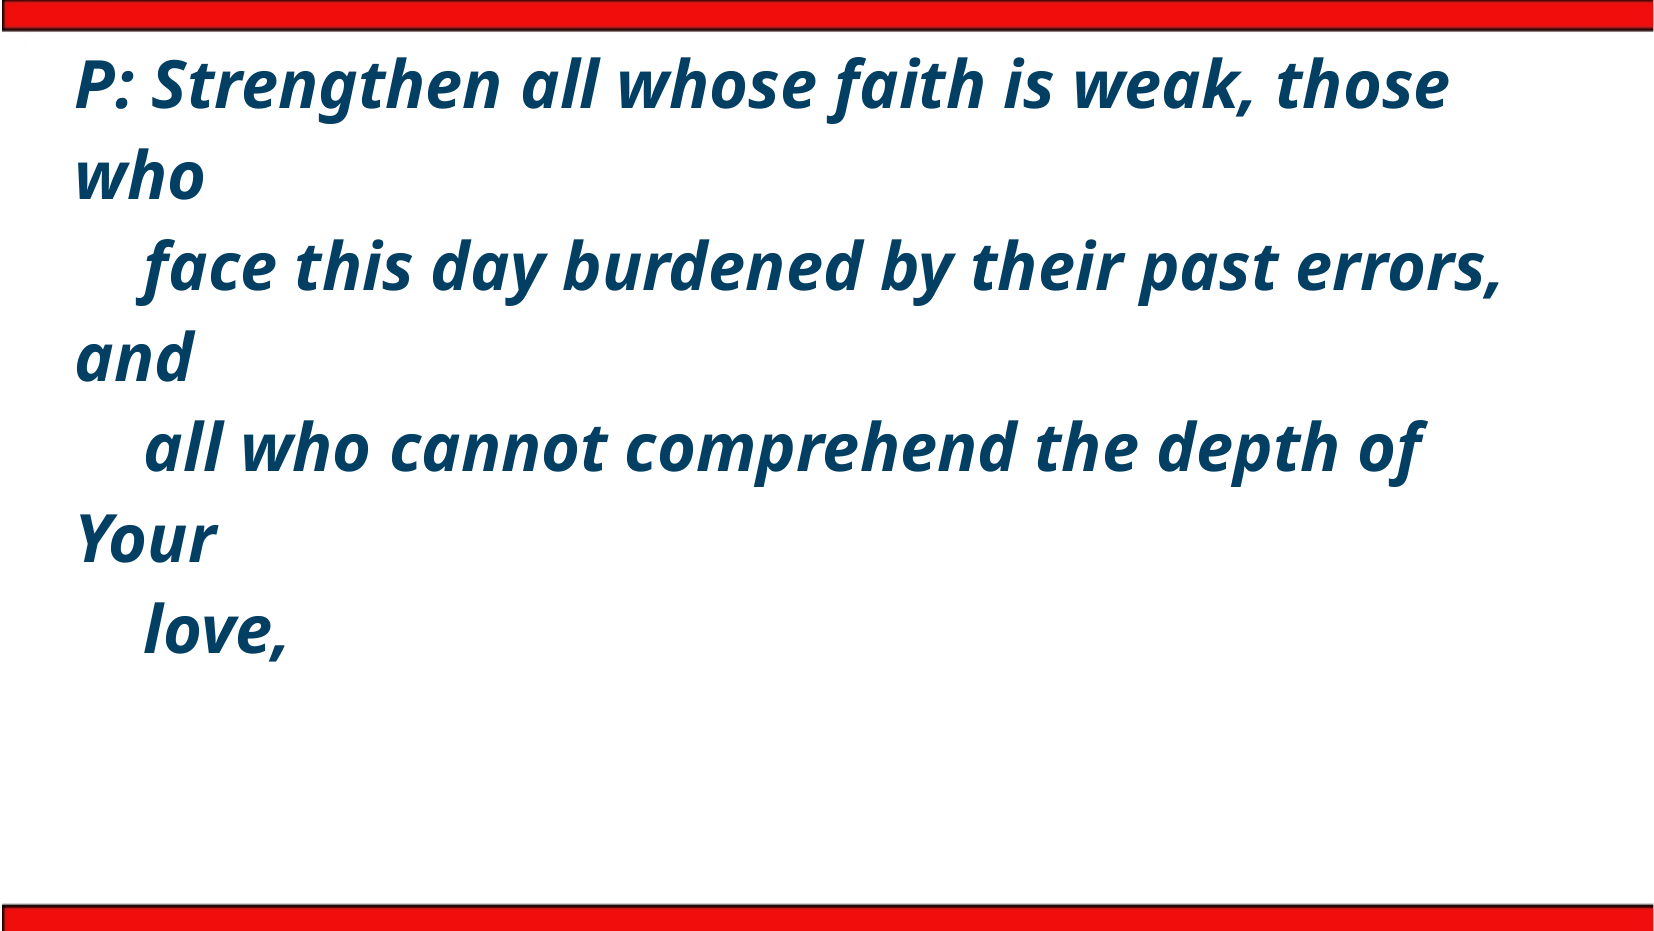

P: Strengthen all whose faith is weak, those who
 face this day burdened by their past errors, and
 all who cannot comprehend the depth of Your
 love,